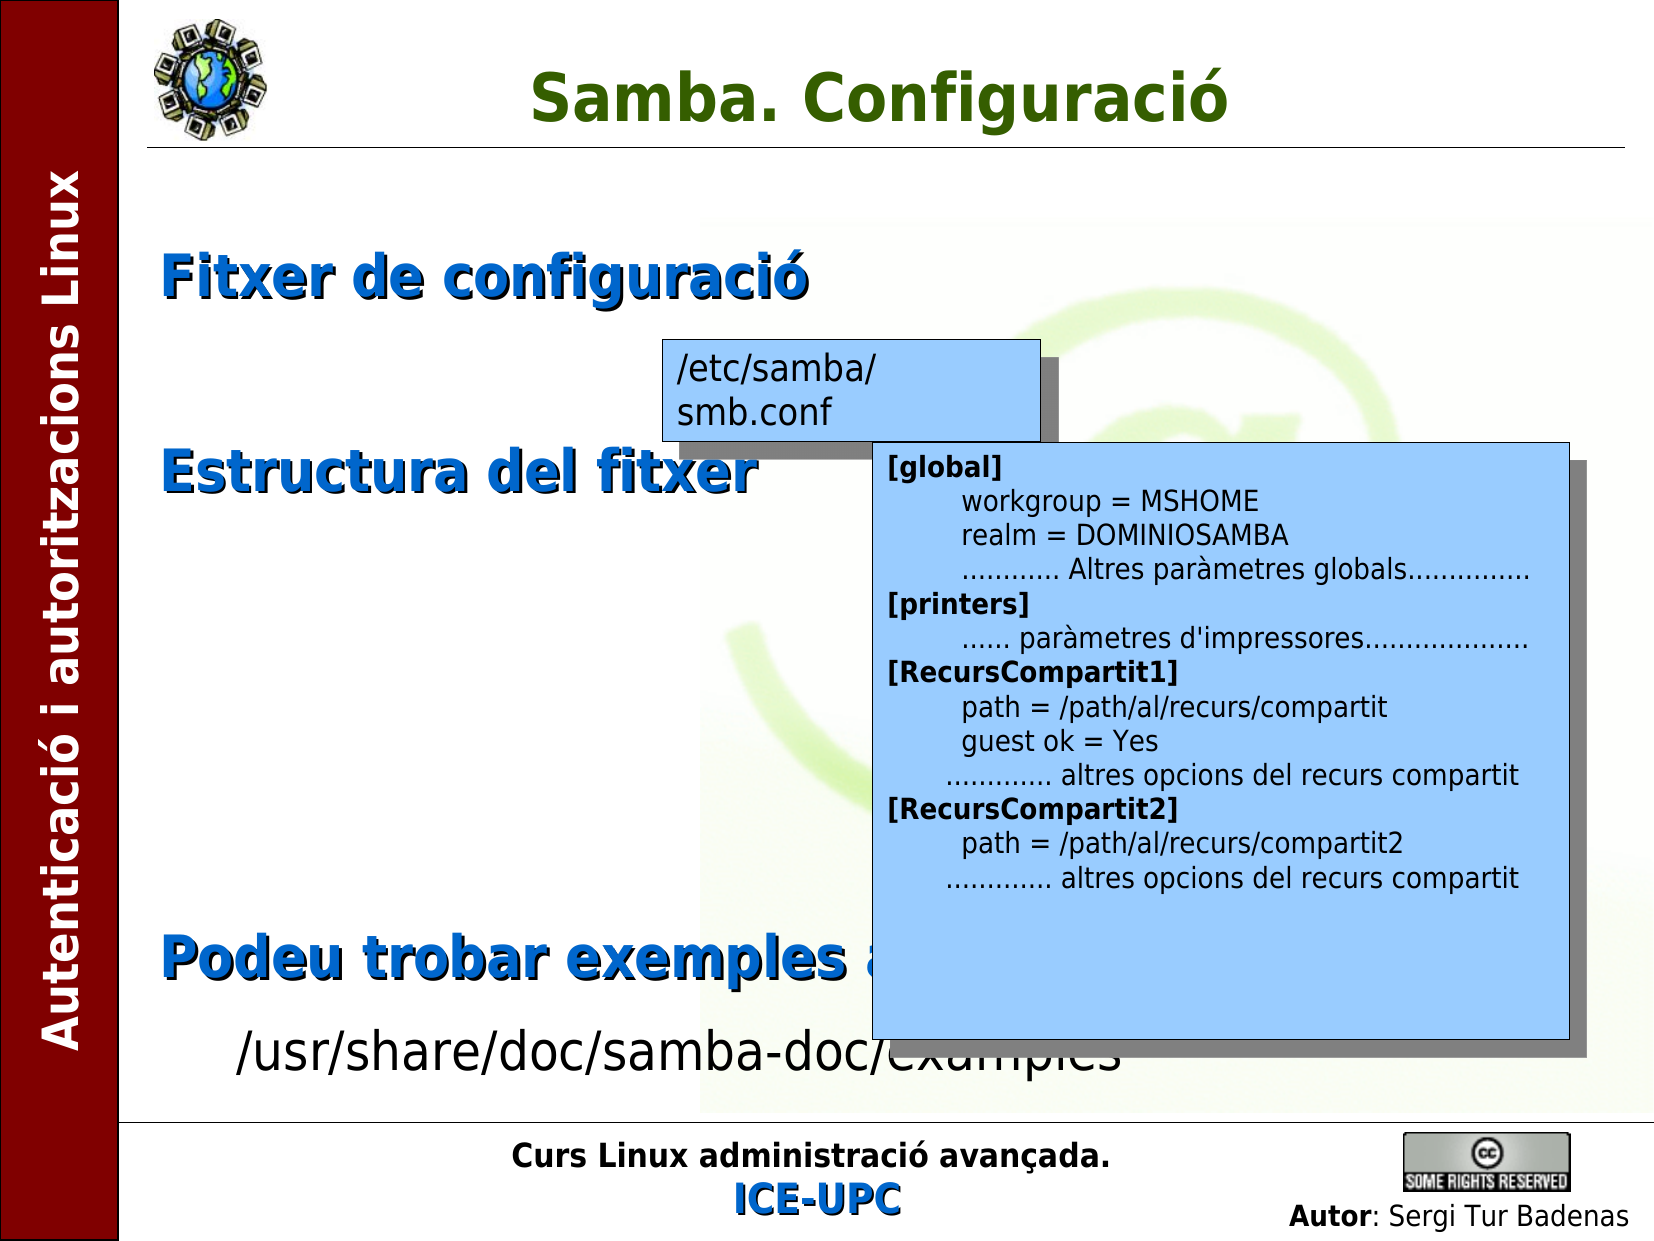

# Samba. Configuració
Fitxer de configuració
Estructura del fitxer
Podeu trobar exemples a:
/usr/share/doc/samba-doc/examples
/etc/samba/smb.conf
[global]
	workgroup = MSHOME
	realm = DOMINIOSAMBA
	............ Altres paràmetres globals...............
[printers]
	...... paràmetres d'impressores....................
[RecursCompartit1]
	path = /path/al/recurs/compartit
	guest ok = Yes
 ............. altres opcions del recurs compartit
[RecursCompartit2]
	path = /path/al/recurs/compartit2
 ............. altres opcions del recurs compartit